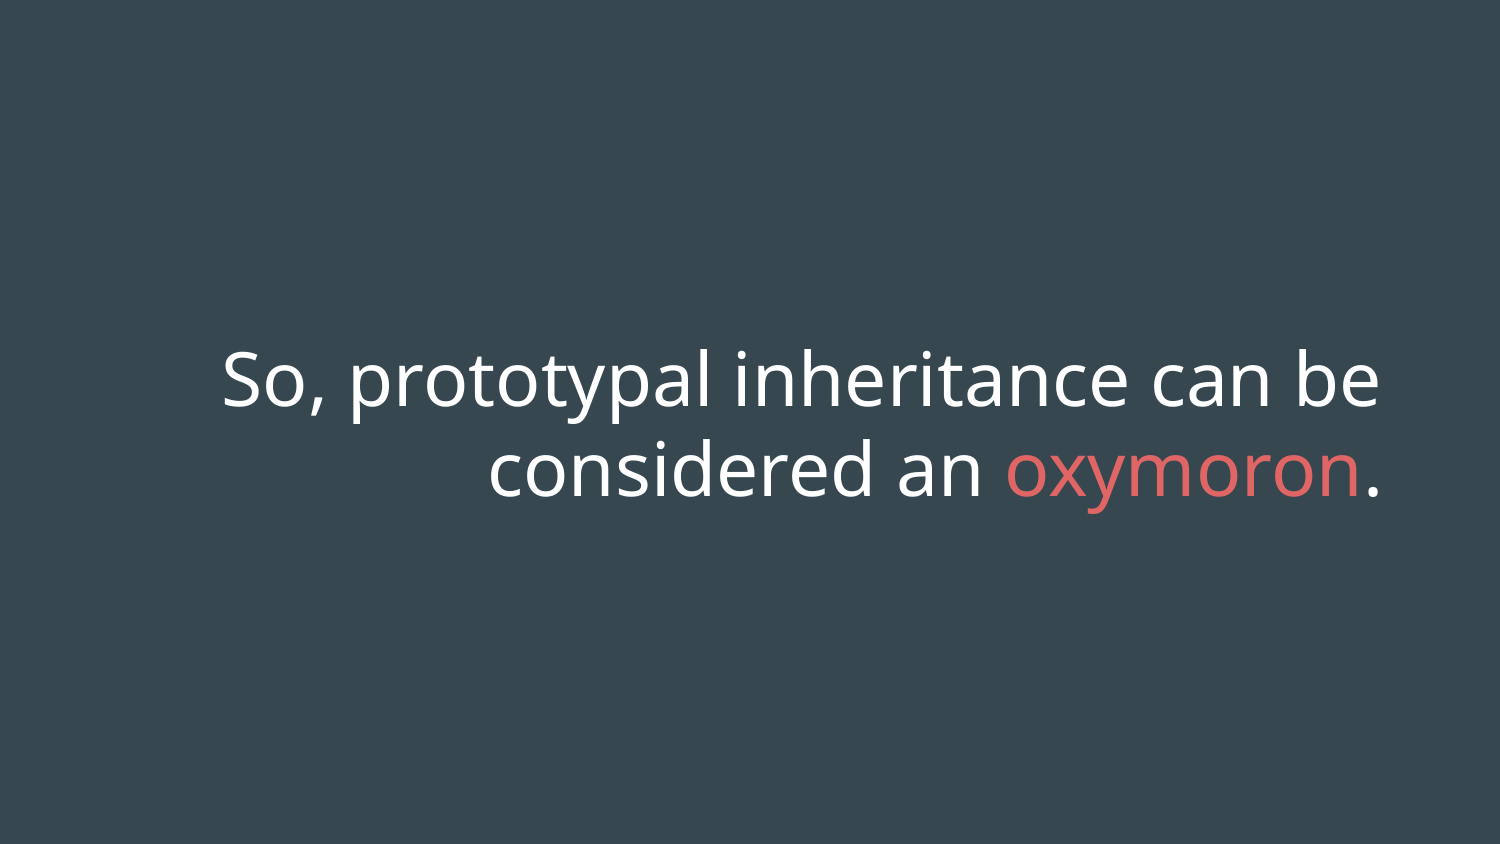

# So, prototypal inheritance can be considered an oxymoron.